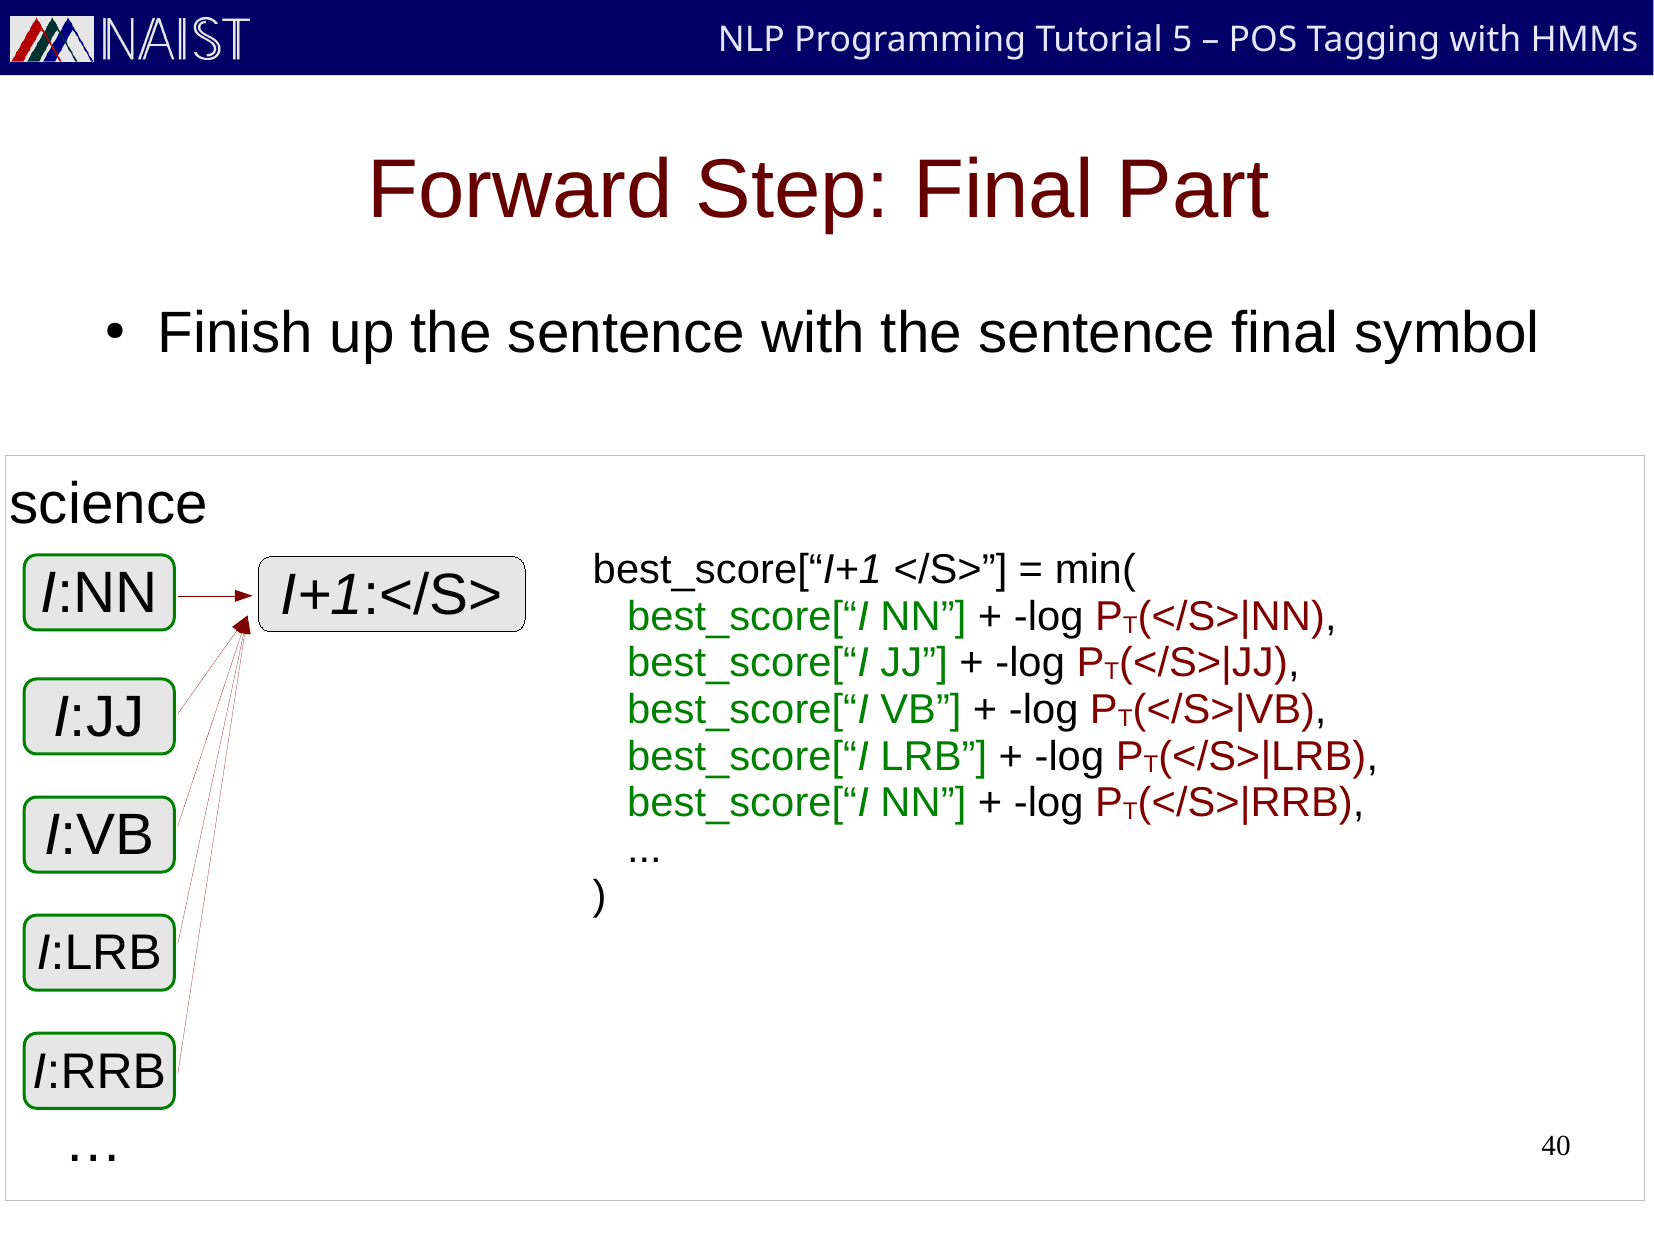

# Forward Step: Final Part
Finish up the sentence with the sentence final symbol
science
best_score[“I+1 </S>”] = min(
 best_score[“I NN”] + -log PT(</S>|NN),
 best_score[“I JJ”] + -log PT(</S>|JJ),
 best_score[“I VB”] + -log PT(</S>|VB),
 best_score[“I LRB”] + -log PT(</S>|LRB),
 best_score[“I NN”] + -log PT(</S>|RRB),
 ...
)
I:NN
I+1:</S>
I:JJ
I:VB
I:LRB
I:RRB
…
40